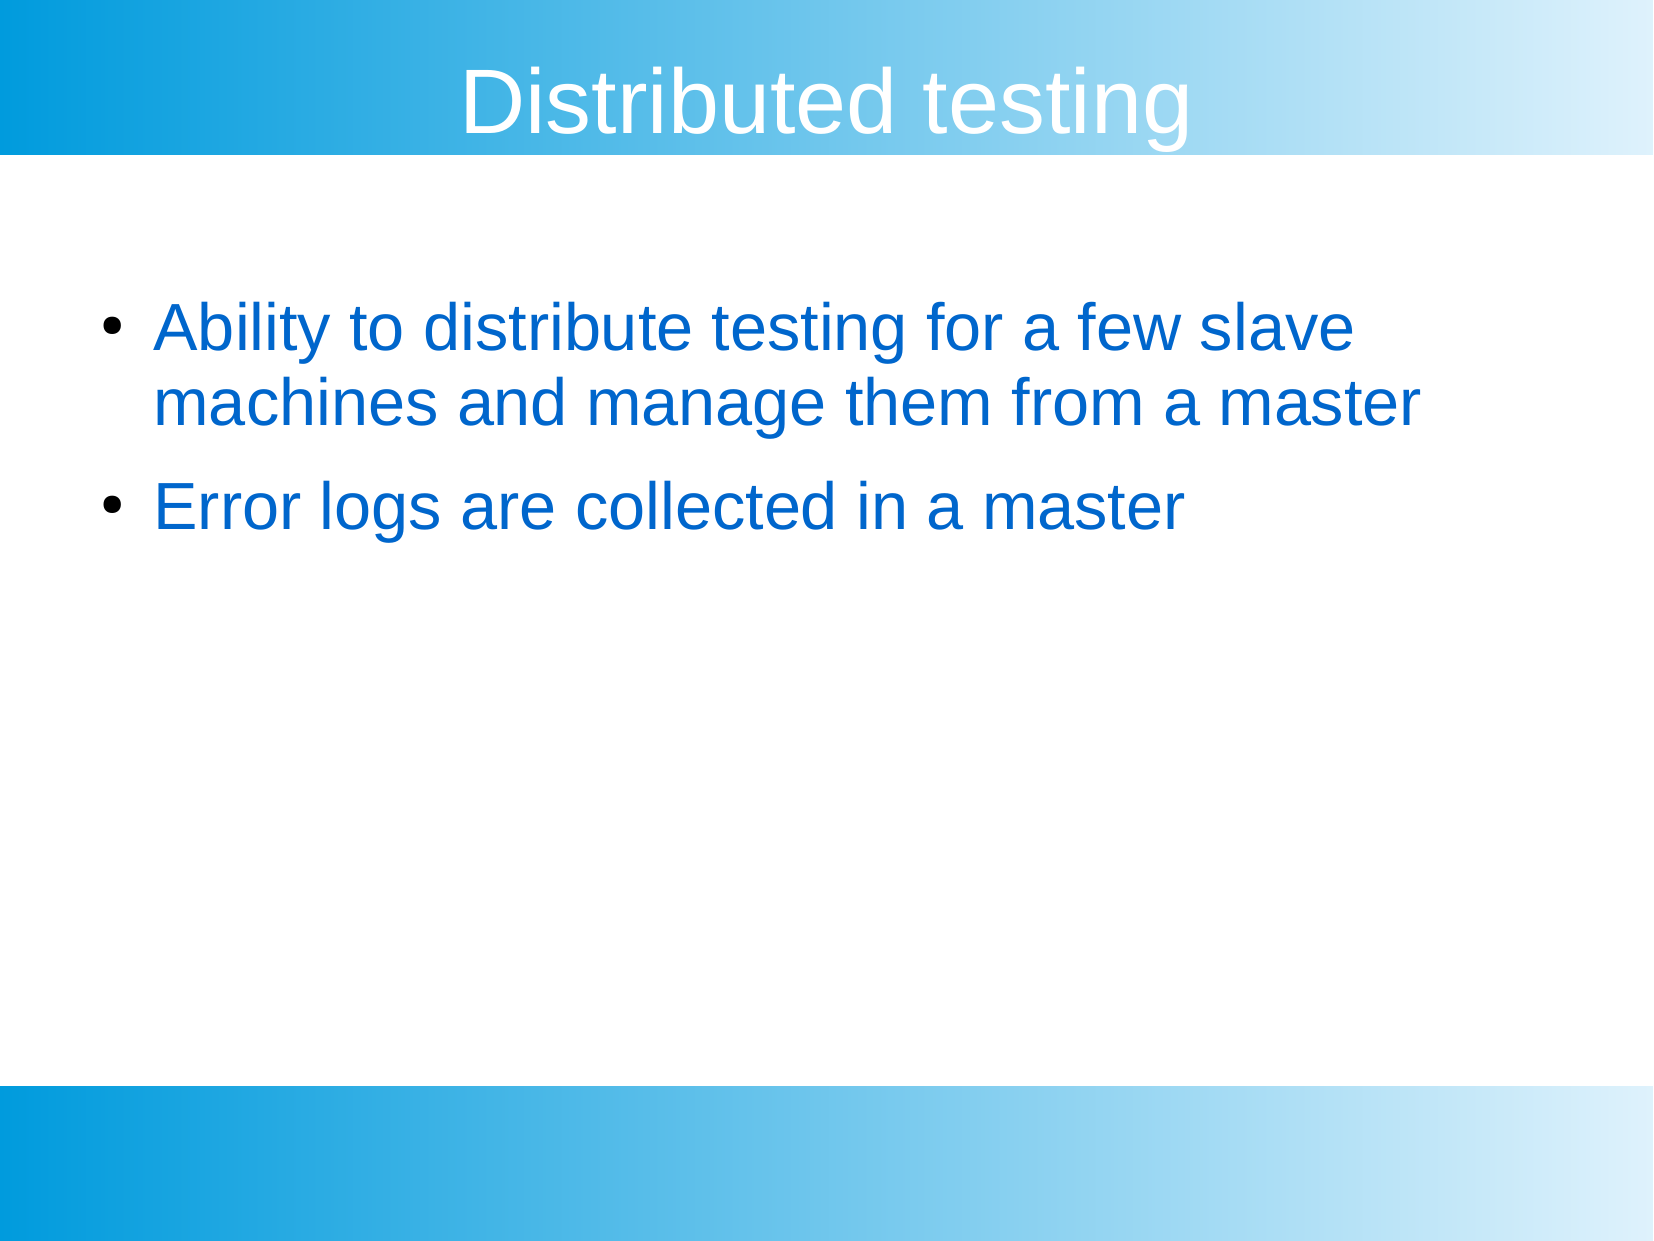

# Distributed testing
Ability to distribute testing for a few slave machines and manage them from a master
Error logs are collected in a master